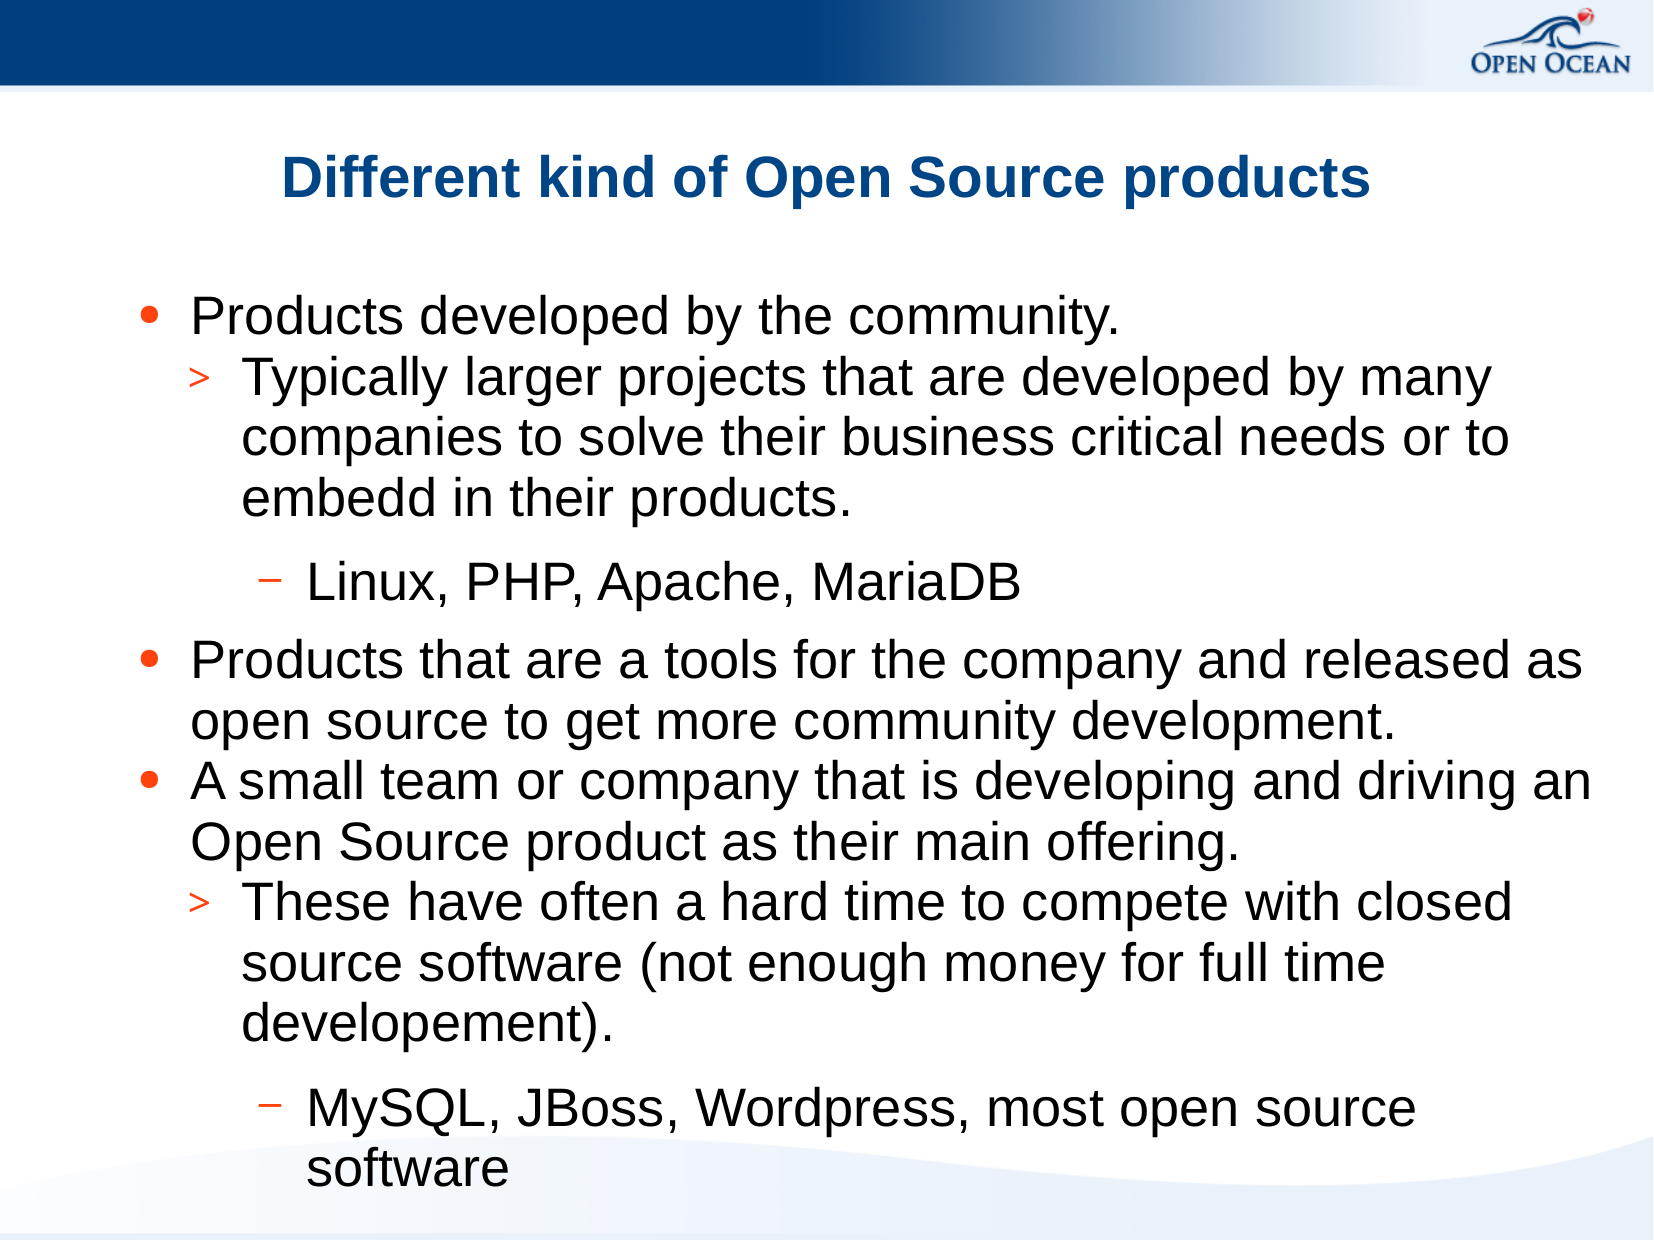

# Different kind of Open Source products
Products developed by the community.
Typically larger projects that are developed by many companies to solve their business critical needs or to embedd in their products.
Linux, PHP, Apache, MariaDB
Products that are a tools for the company and released as open source to get more community development.
A small team or company that is developing and driving an Open Source product as their main offering.
These have often a hard time to compete with closed source software (not enough money for full time developement).
MySQL, JBoss, Wordpress, most open source software